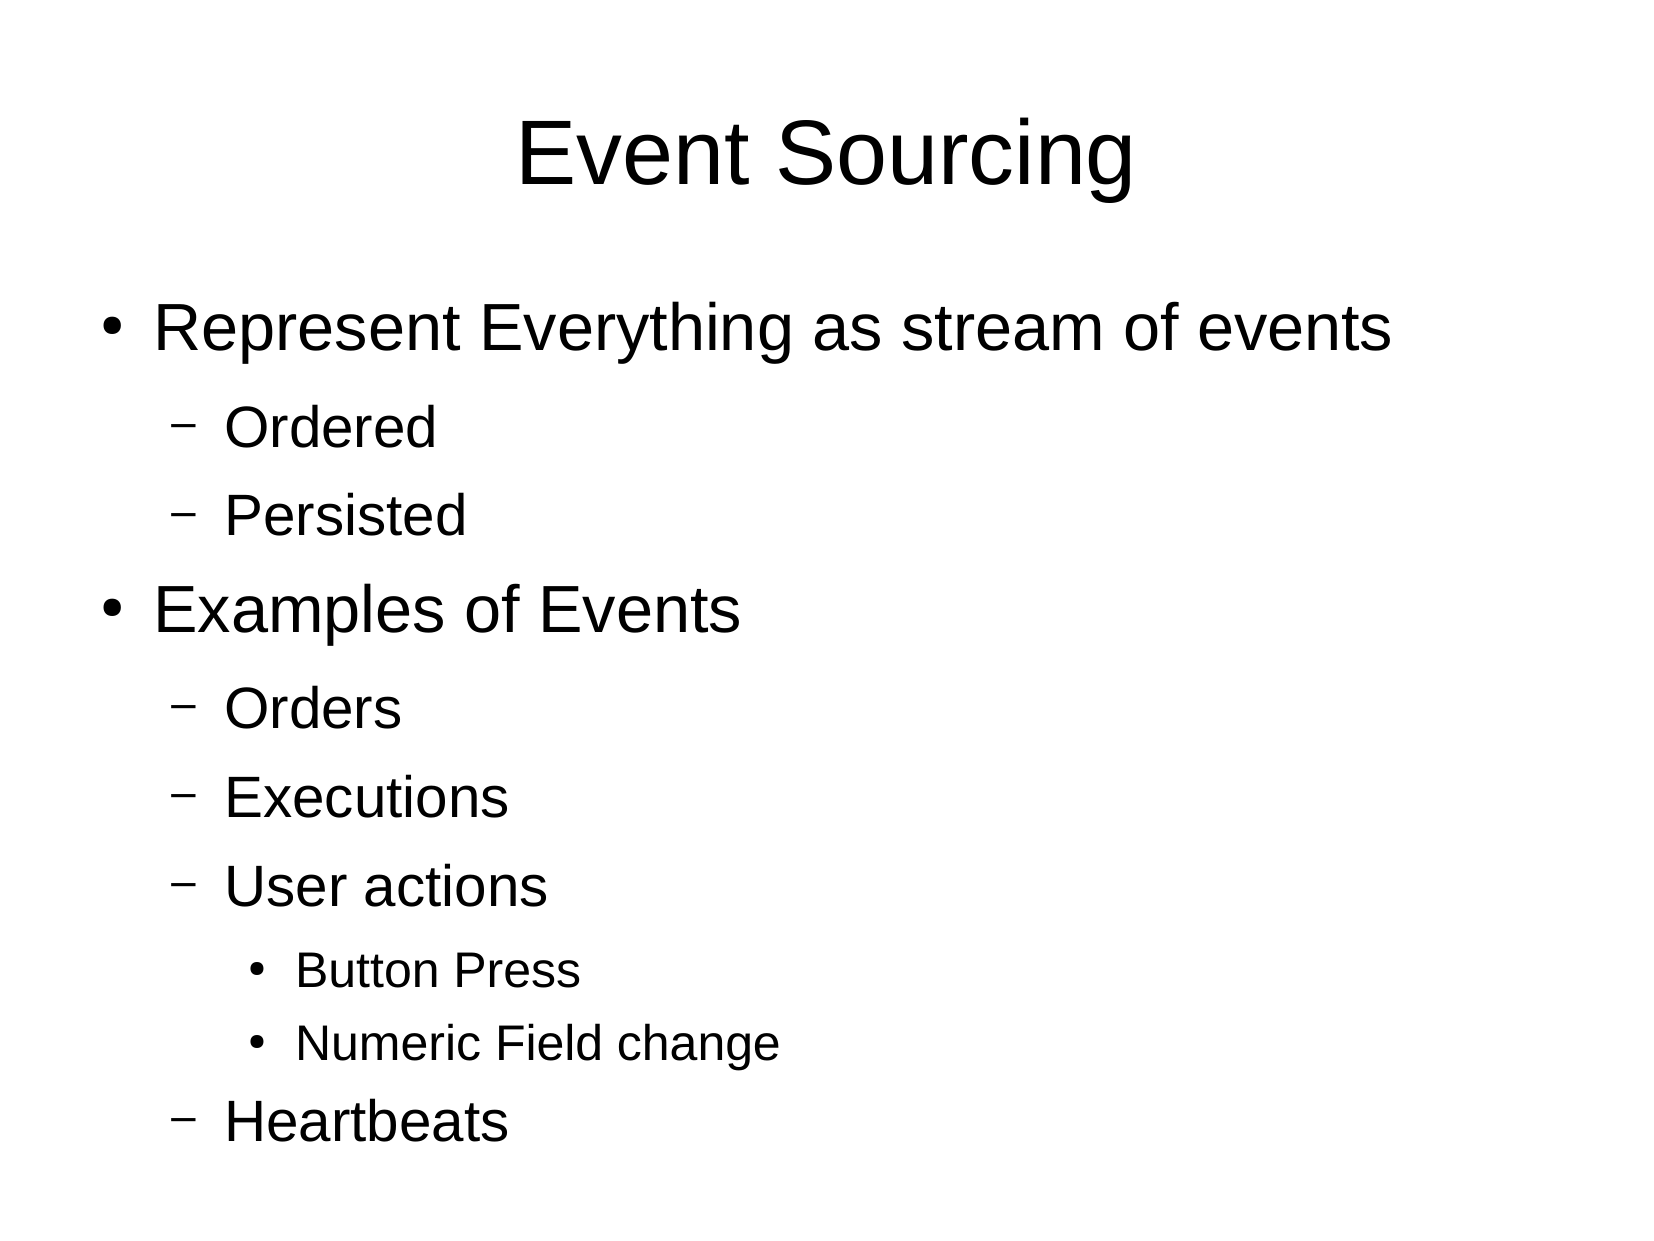

# Event Sourcing
Represent Everything as stream of events
Ordered
Persisted
Examples of Events
Orders
Executions
User actions
Button Press
Numeric Field change
Heartbeats